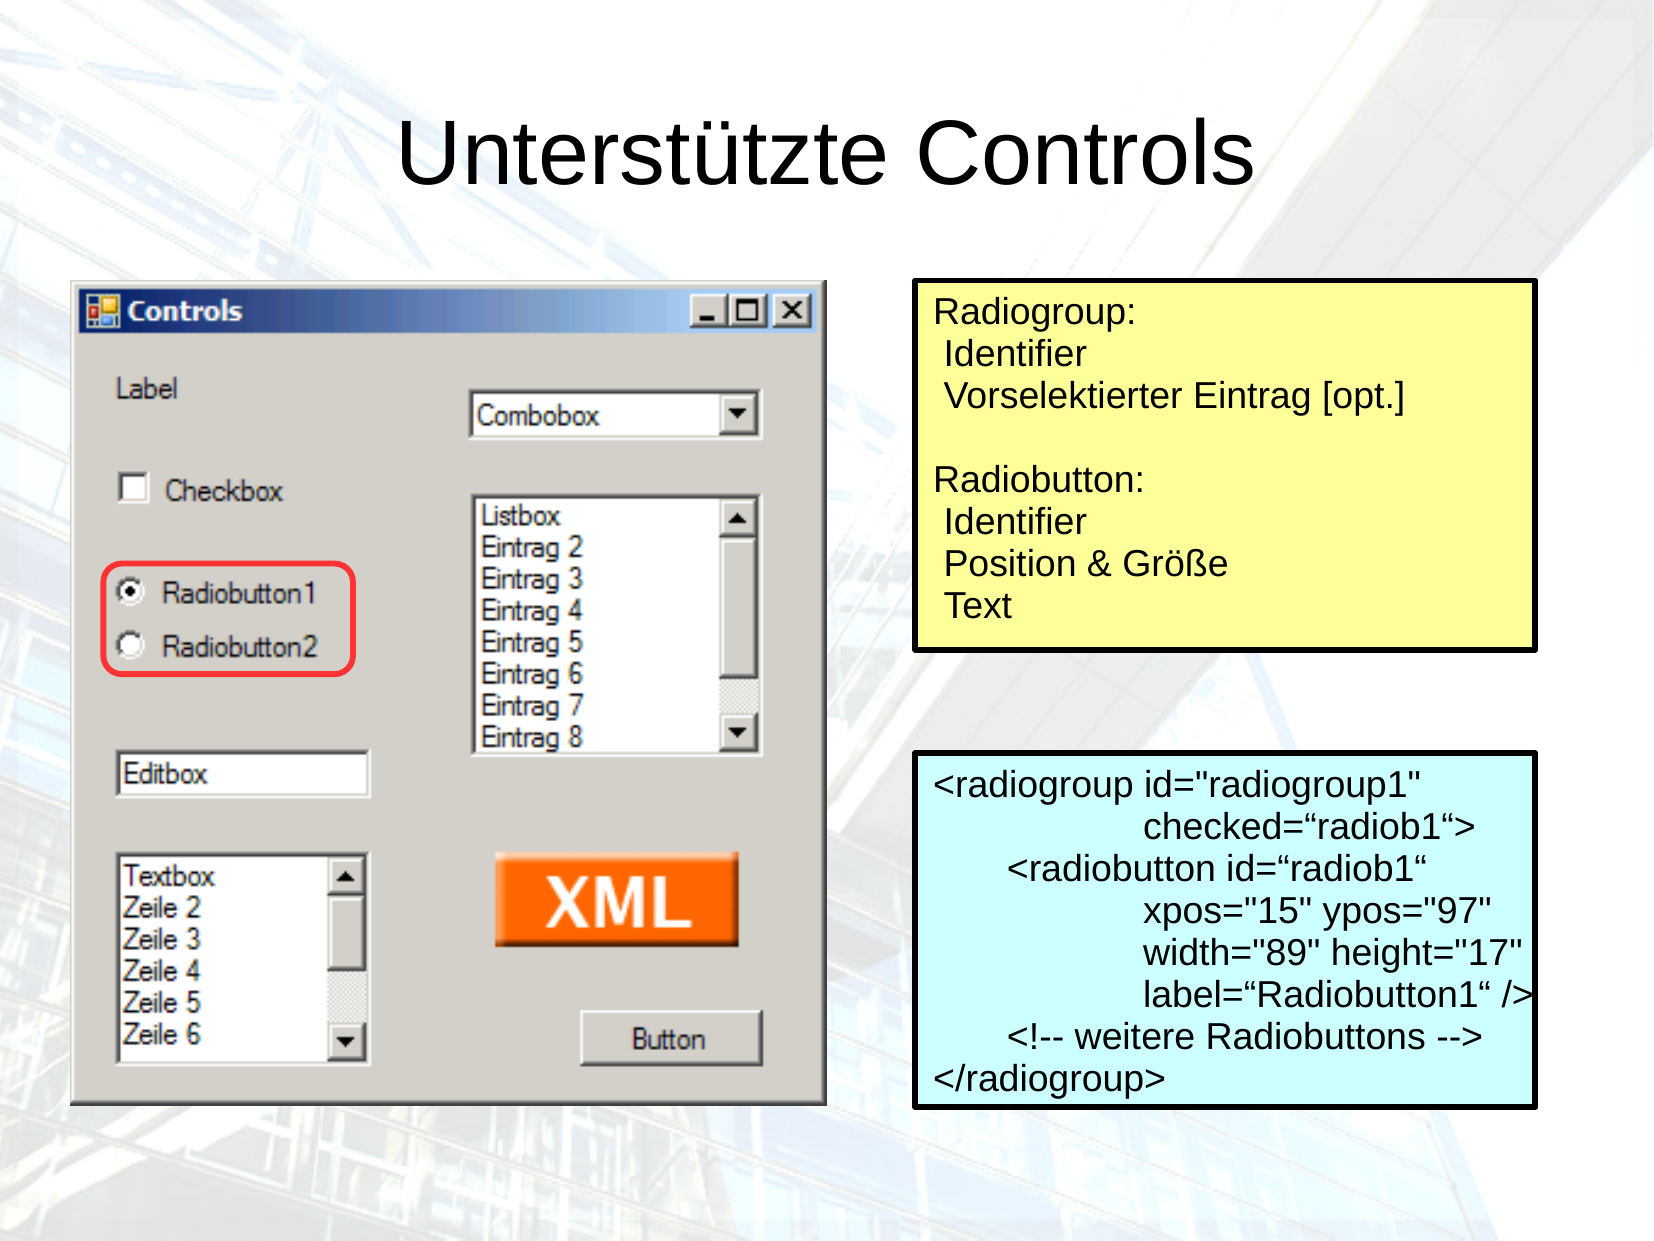

# Unterstützte Controls
Radiogroup:
 Identifier
 Vorselektierter Eintrag [opt.]
Radiobutton:
 Identifier
 Position & Größe
 Text
<radiogroup id="radiogroup1"
 checked=“radiob1“>
	<radiobutton id=“radiob1“
 xpos="15" ypos="97"
 width="89" height="17"
 label=“Radiobutton1“ />
	<!-- weitere Radiobuttons -->
</radiogroup>